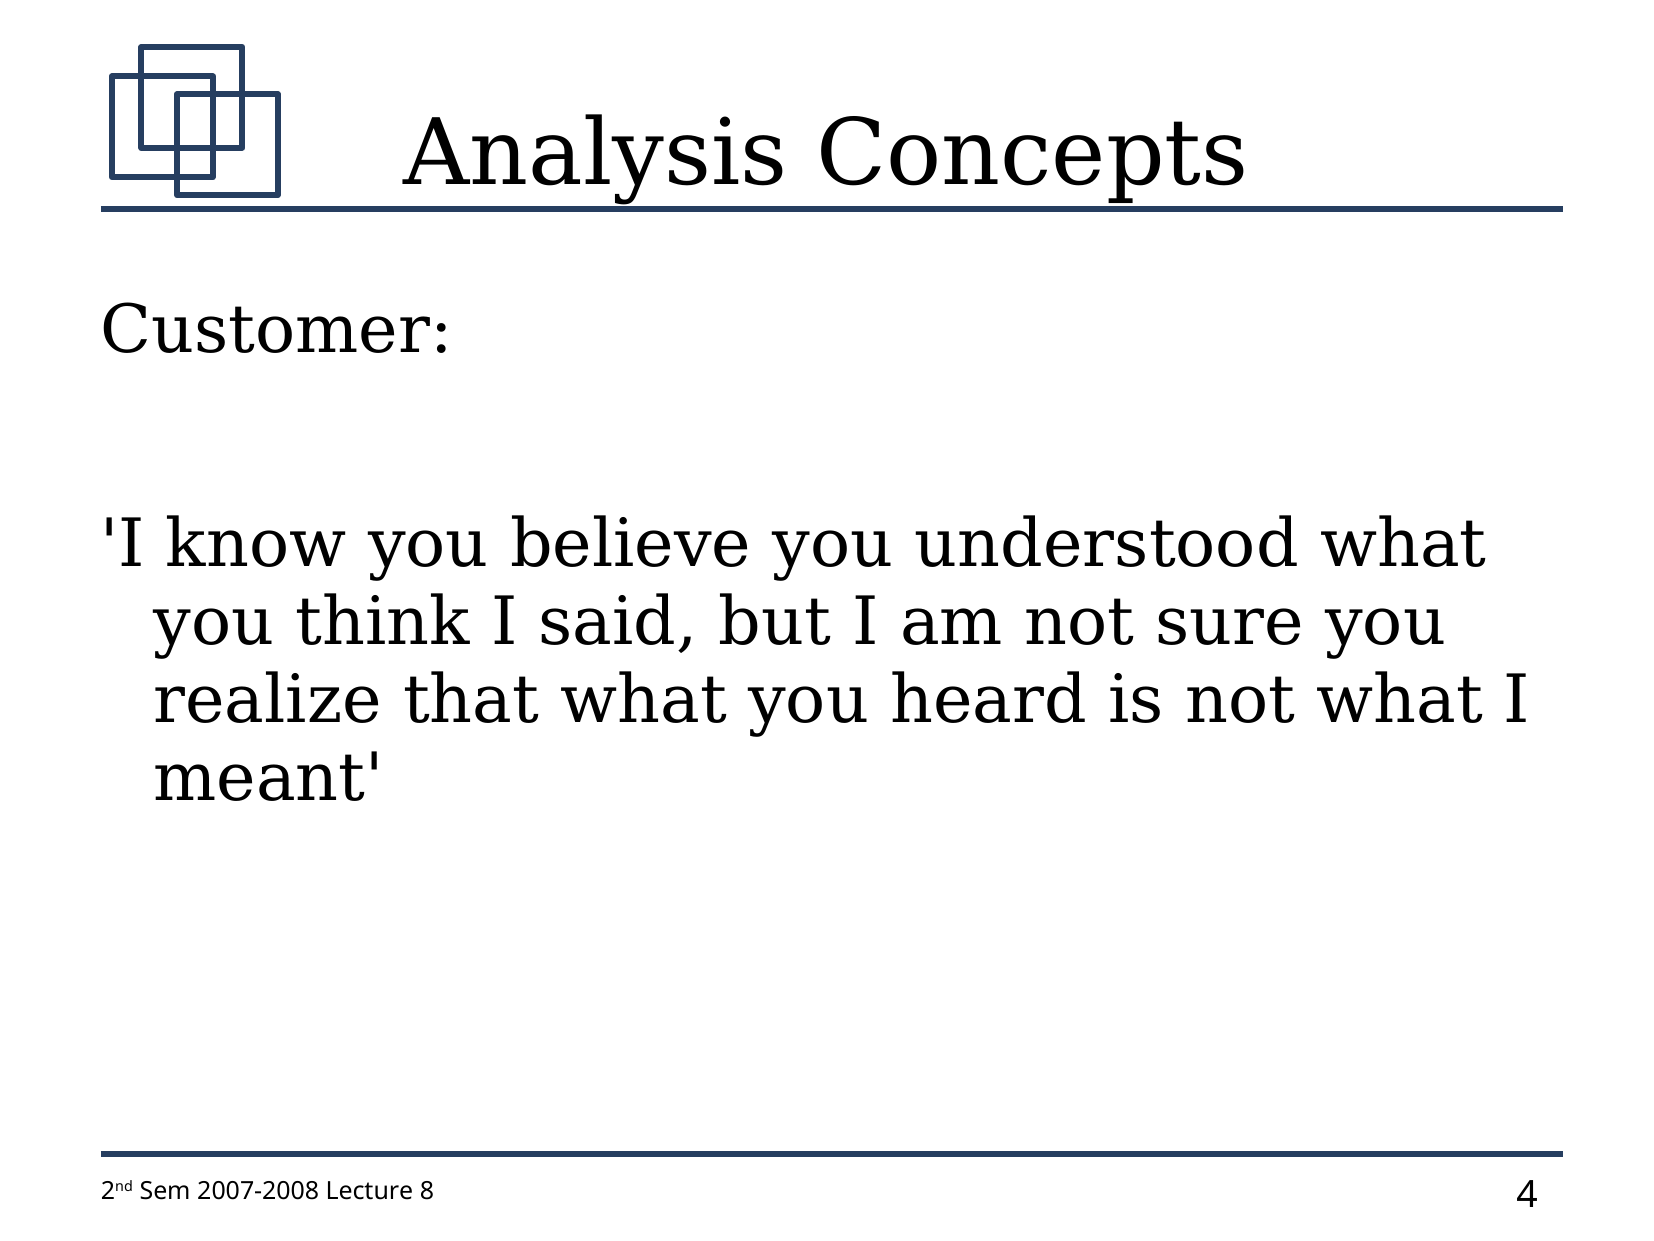

# Analysis Concepts
Customer:
'I know you believe you understood what you think I said, but I am not sure you realize that what you heard is not what I meant'